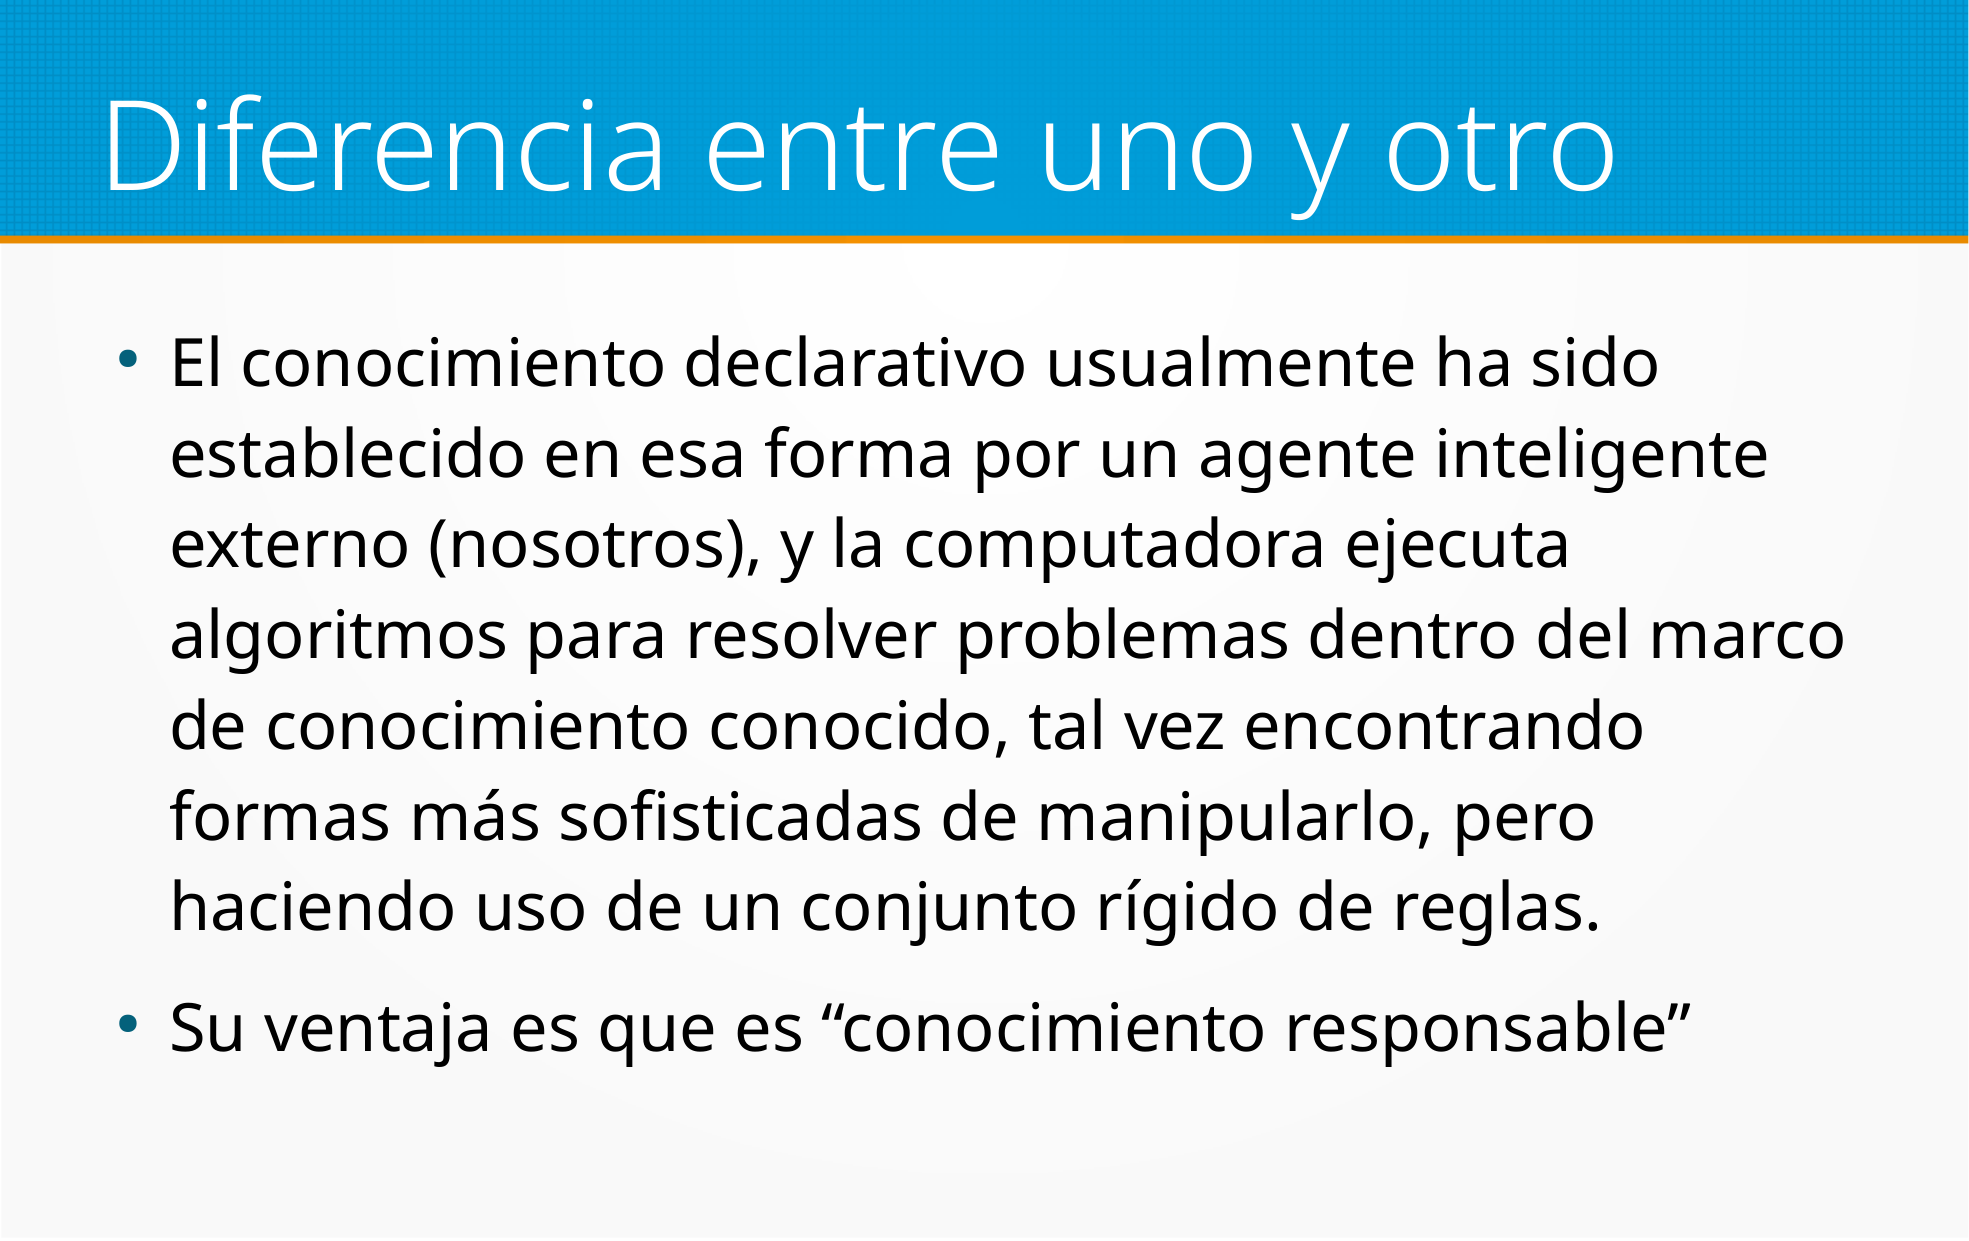

# Diferencia entre uno y otro
El conocimiento declarativo usualmente ha sido establecido en esa forma por un agente inteligente externo (nosotros), y la computadora ejecuta algoritmos para resolver problemas dentro del marco de conocimiento conocido, tal vez encontrando formas más sofisticadas de manipularlo, pero haciendo uso de un conjunto rígido de reglas.
Su ventaja es que es “conocimiento responsable”